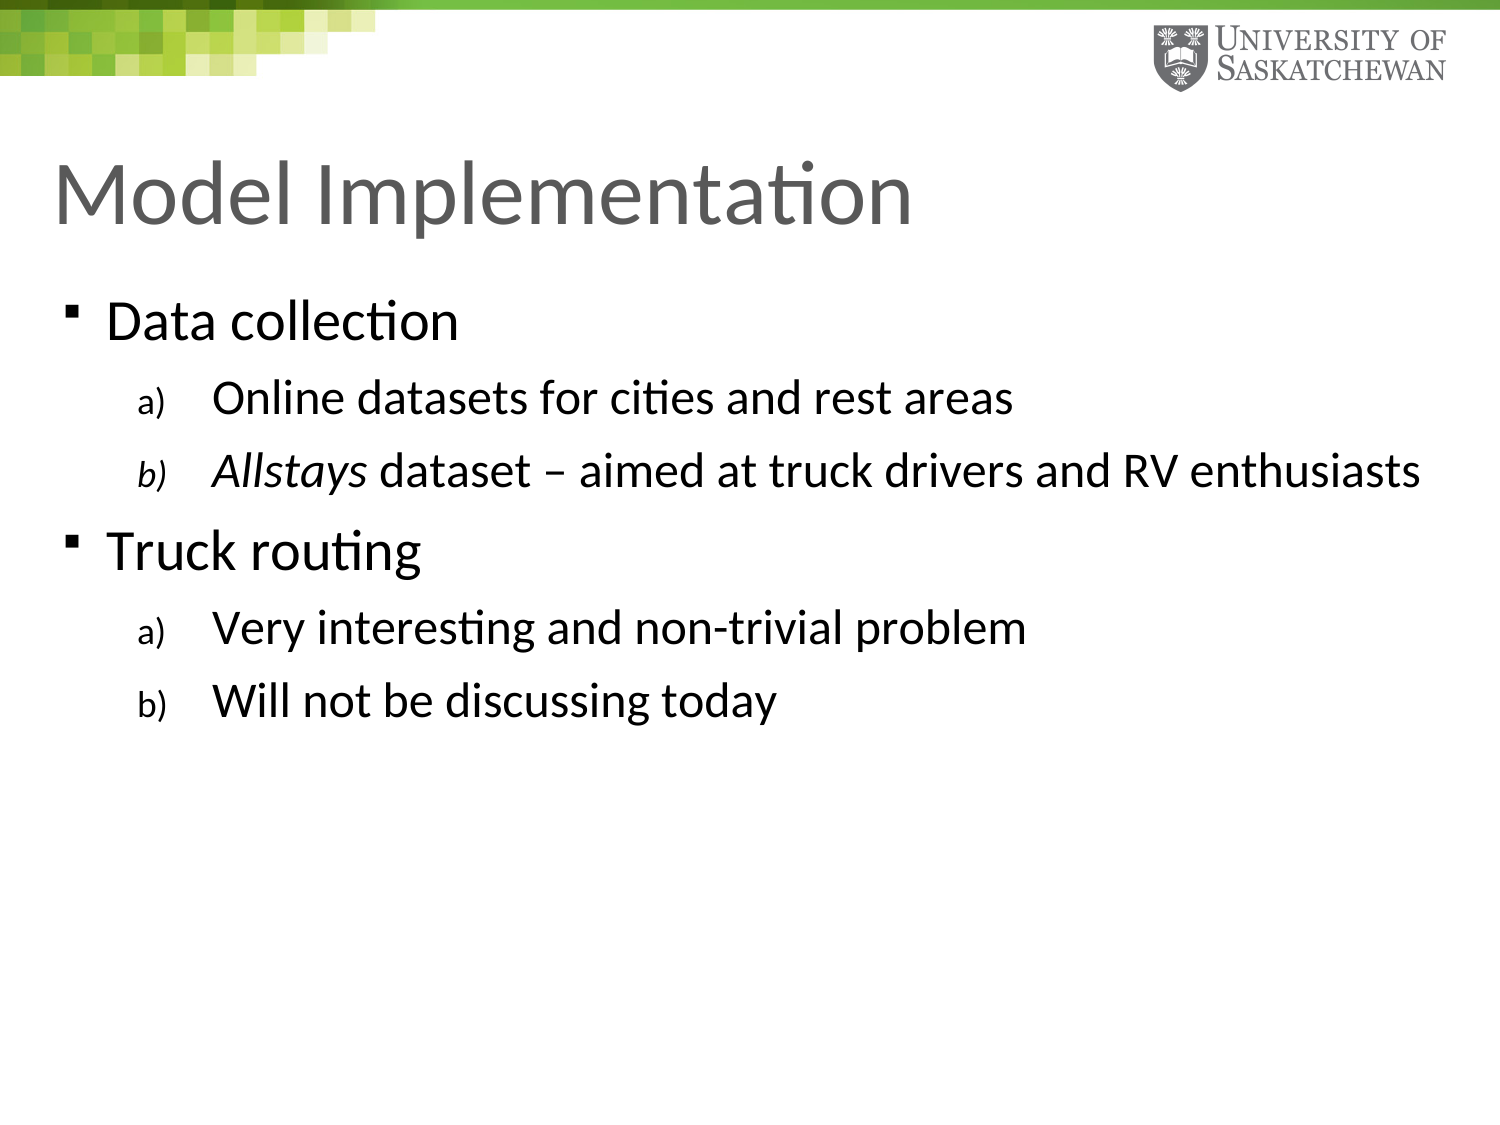

# Model Implementation
Data collection
Online datasets for cities and rest areas
Allstays dataset – aimed at truck drivers and RV enthusiasts
Truck routing
Very interesting and non-trivial problem
Will not be discussing today